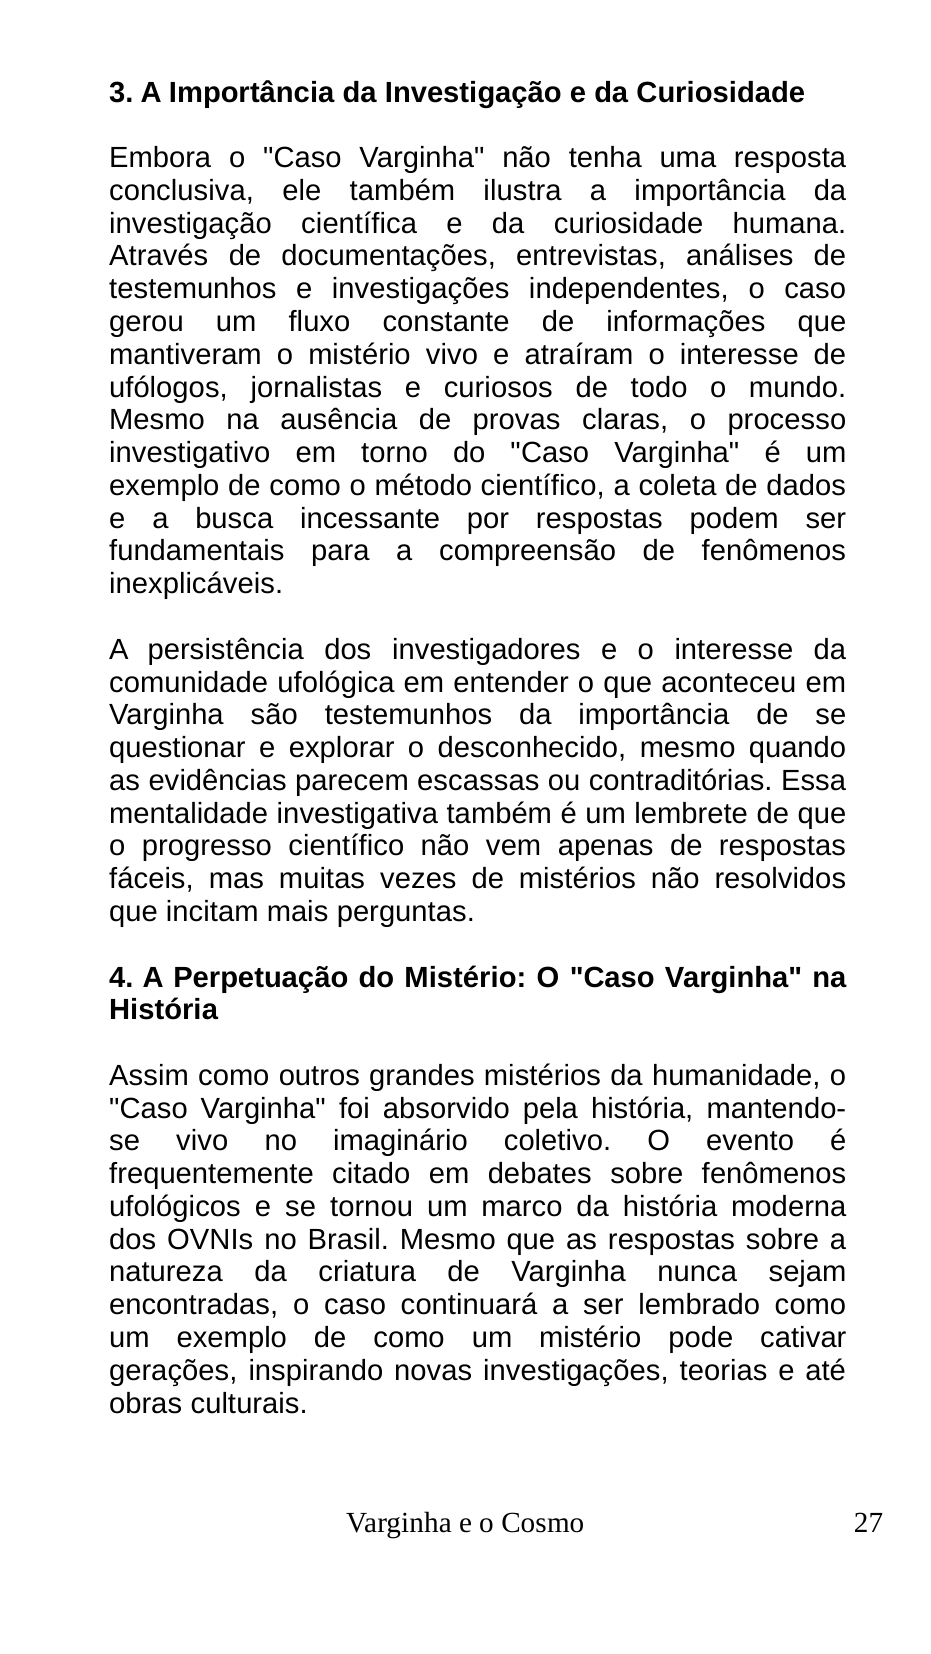

3. A Importância da Investigação e da Curiosidade
Embora o "Caso Varginha" não tenha uma resposta conclusiva, ele também ilustra a importância da investigação científica e da curiosidade humana. Através de documentações, entrevistas, análises de testemunhos e investigações independentes, o caso gerou um fluxo constante de informações que mantiveram o mistério vivo e atraíram o interesse de ufólogos, jornalistas e curiosos de todo o mundo. Mesmo na ausência de provas claras, o processo investigativo em torno do "Caso Varginha" é um exemplo de como o método científico, a coleta de dados e a busca incessante por respostas podem ser fundamentais para a compreensão de fenômenos inexplicáveis.
A persistência dos investigadores e o interesse da comunidade ufológica em entender o que aconteceu em Varginha são testemunhos da importância de se questionar e explorar o desconhecido, mesmo quando as evidências parecem escassas ou contraditórias. Essa mentalidade investigativa também é um lembrete de que o progresso científico não vem apenas de respostas fáceis, mas muitas vezes de mistérios não resolvidos que incitam mais perguntas.
4. A Perpetuação do Mistério: O "Caso Varginha" na História
Assim como outros grandes mistérios da humanidade, o "Caso Varginha" foi absorvido pela história, mantendo-se vivo no imaginário coletivo. O evento é frequentemente citado em debates sobre fenômenos ufológicos e se tornou um marco da história moderna dos OVNIs no Brasil. Mesmo que as respostas sobre a natureza da criatura de Varginha nunca sejam encontradas, o caso continuará a ser lembrado como um exemplo de como um mistério pode cativar gerações, inspirando novas investigações, teorias e até obras culturais.
Varginha e o Cosmo
27